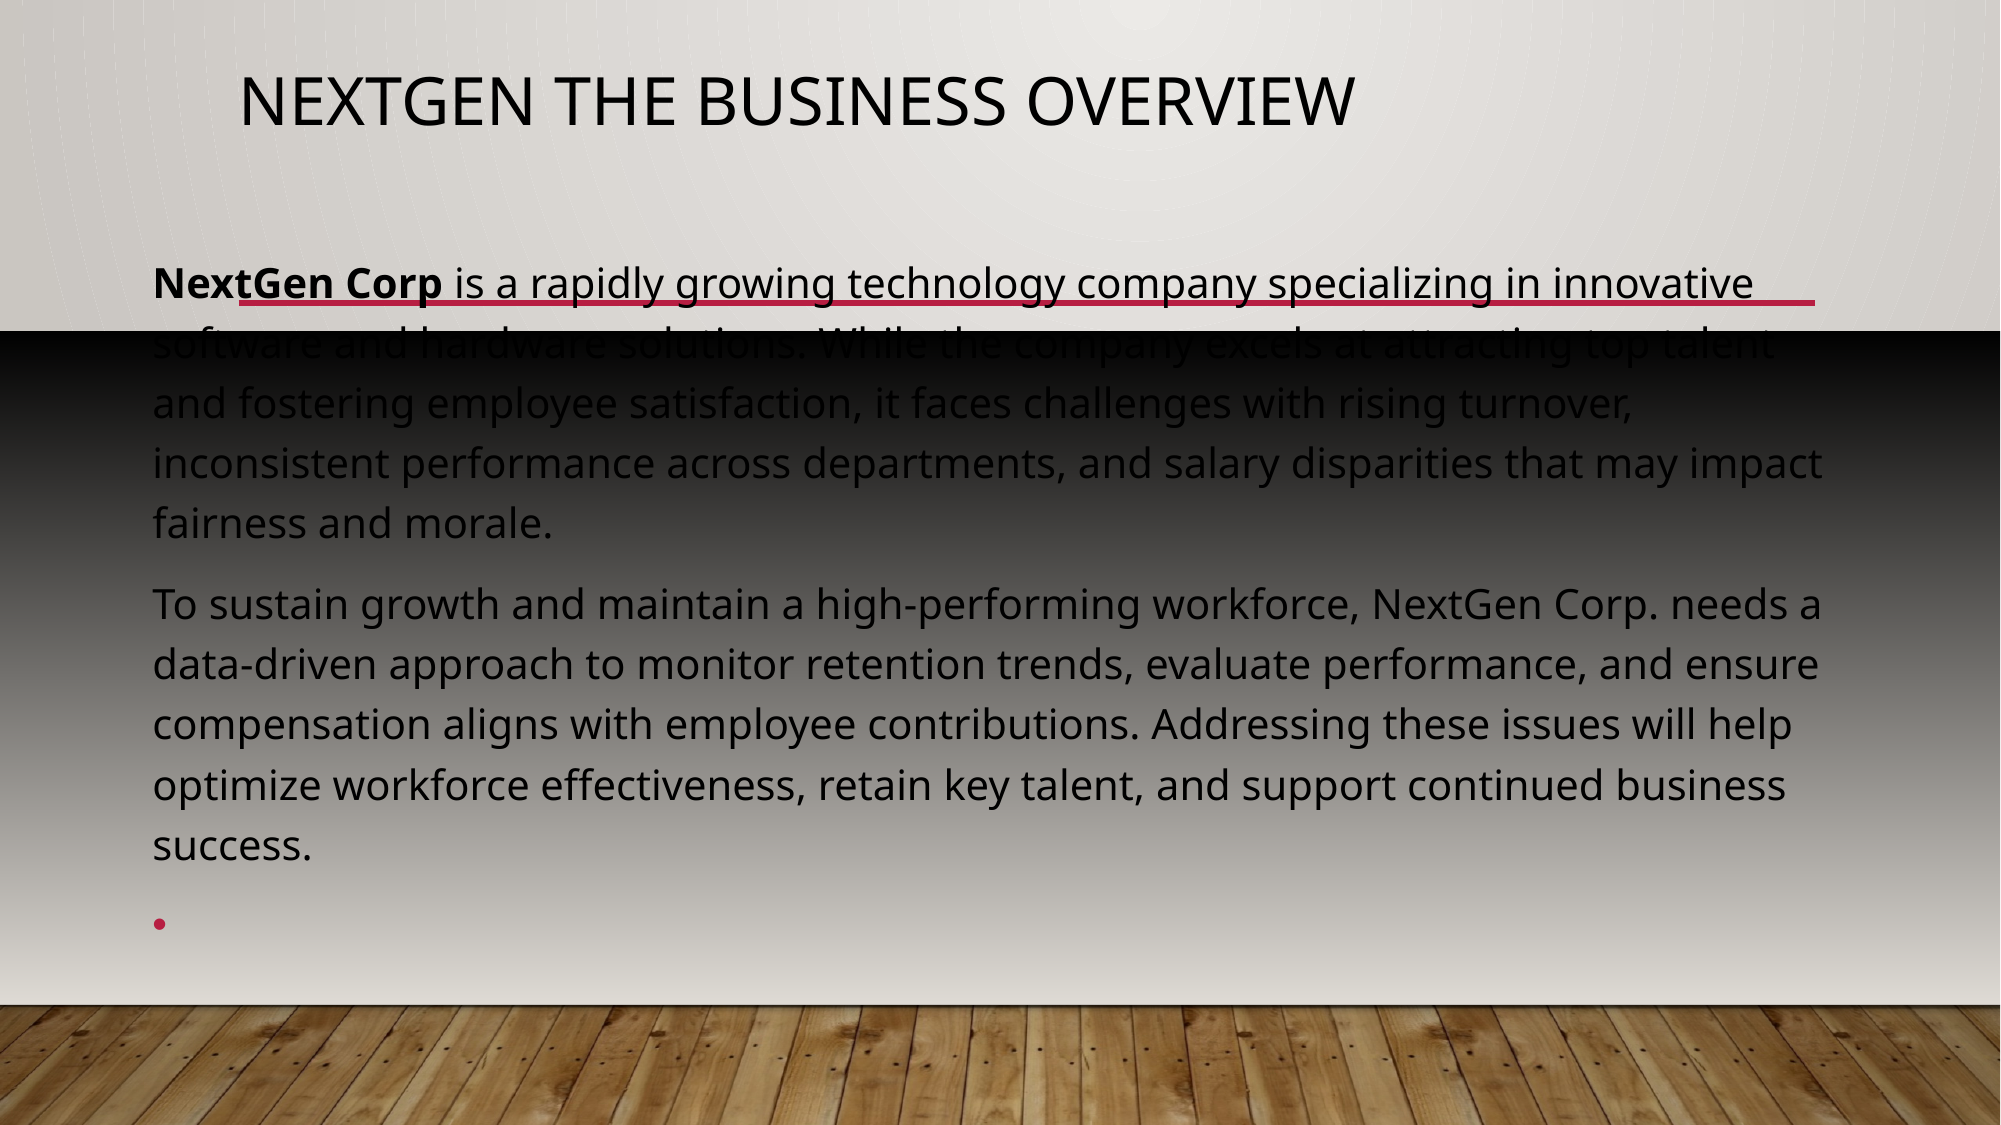

# NextGen the business Overview
NextGen Corp is a rapidly growing technology company specializing in innovative software and hardware solutions. While the company excels at attracting top talent and fostering employee satisfaction, it faces challenges with rising turnover, inconsistent performance across departments, and salary disparities that may impact fairness and morale.
To sustain growth and maintain a high-performing workforce, NextGen Corp. needs a data-driven approach to monitor retention trends, evaluate performance, and ensure compensation aligns with employee contributions. Addressing these issues will help optimize workforce effectiveness, retain key talent, and support continued business success.